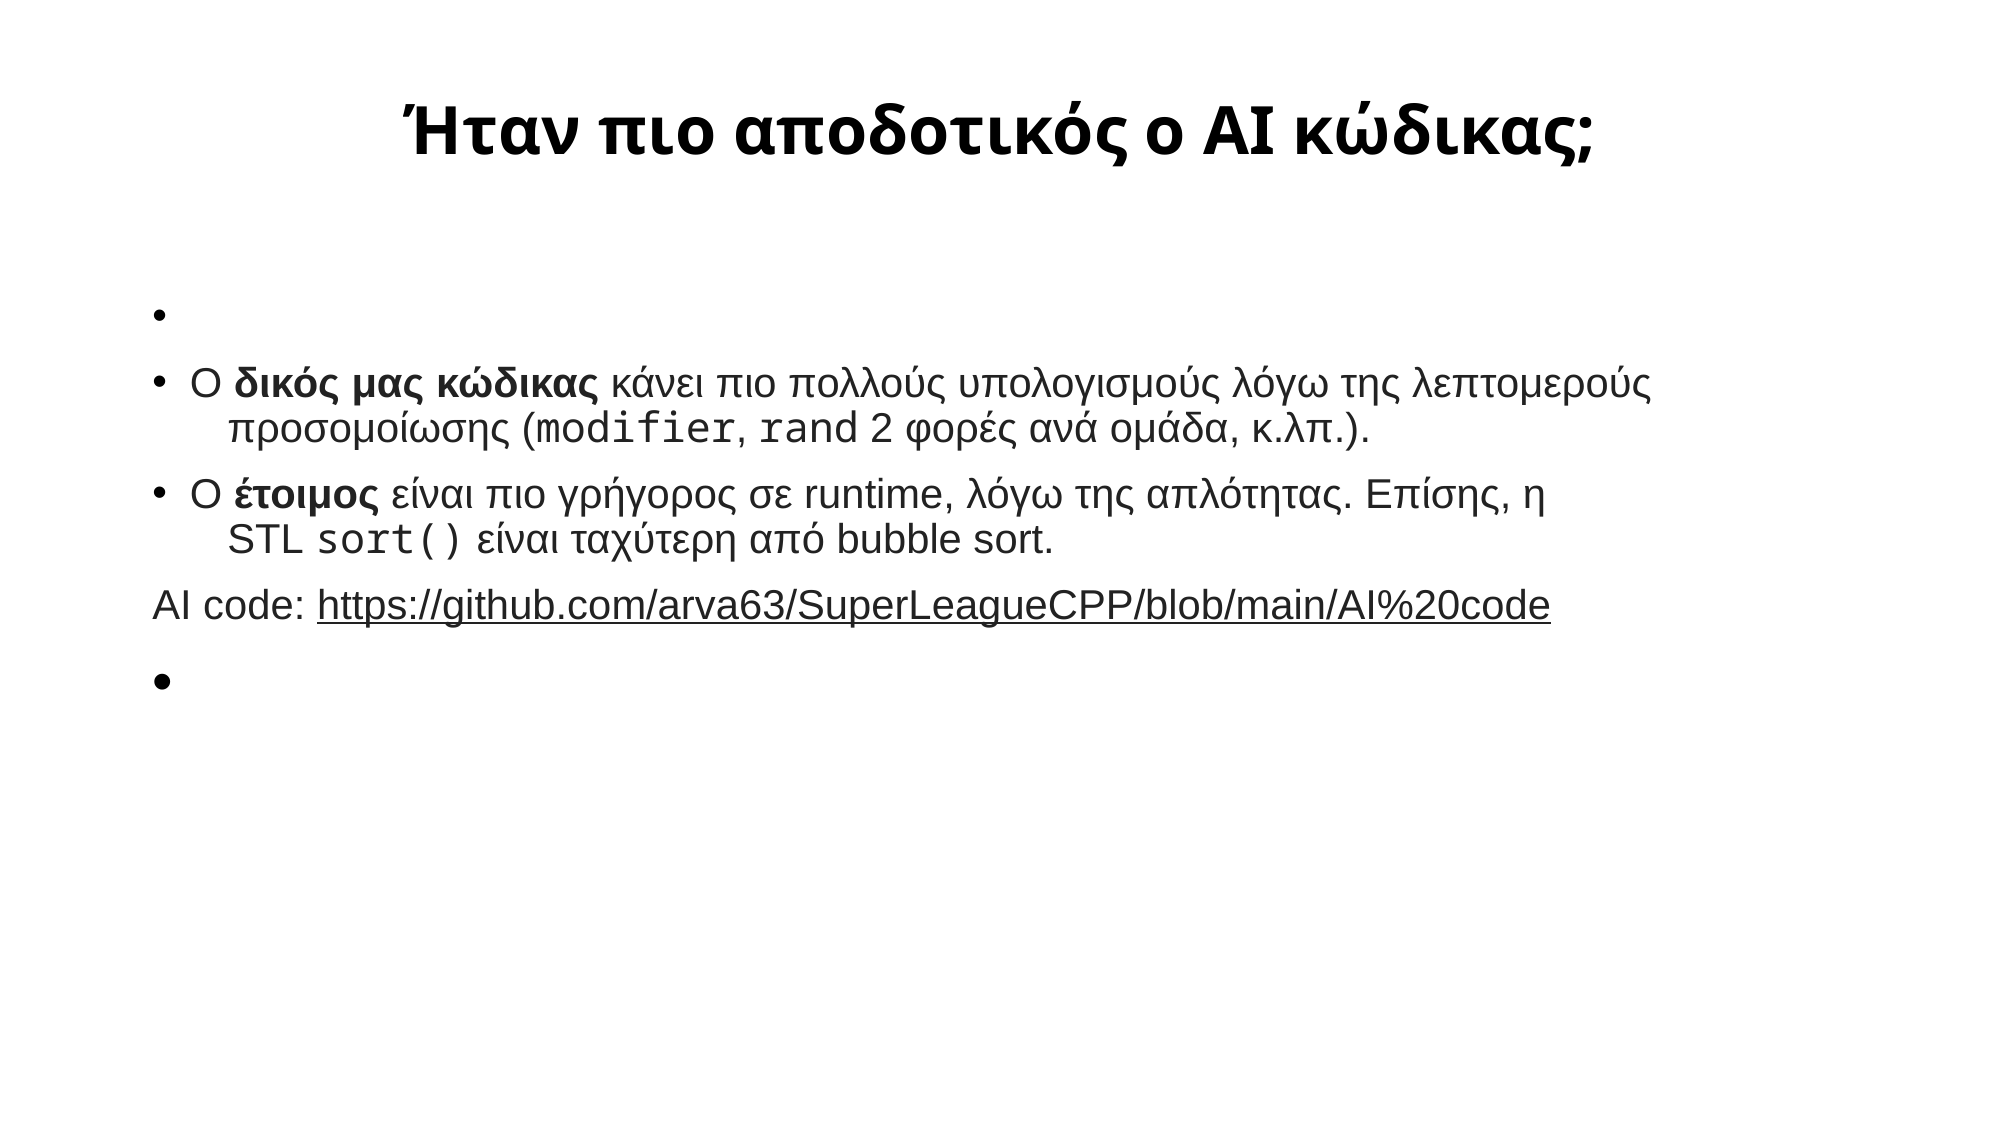

# Ήταν πιο αποδοτικός ο AI κώδικας;
Ο δικός μας κώδικας κάνει πιο πολλούς υπολογισμούς λόγω της λεπτομερούς προσομοίωσης (modifier, rand 2 φορές ανά ομάδα, κ.λπ.).
Ο έτοιμος είναι πιο γρήγορος σε runtime, λόγω της απλότητας. Επίσης, η STL sort() είναι ταχύτερη από bubble sort.
AI code: https://github.com/arva63/SuperLeagueCPP/blob/main/AI%20code